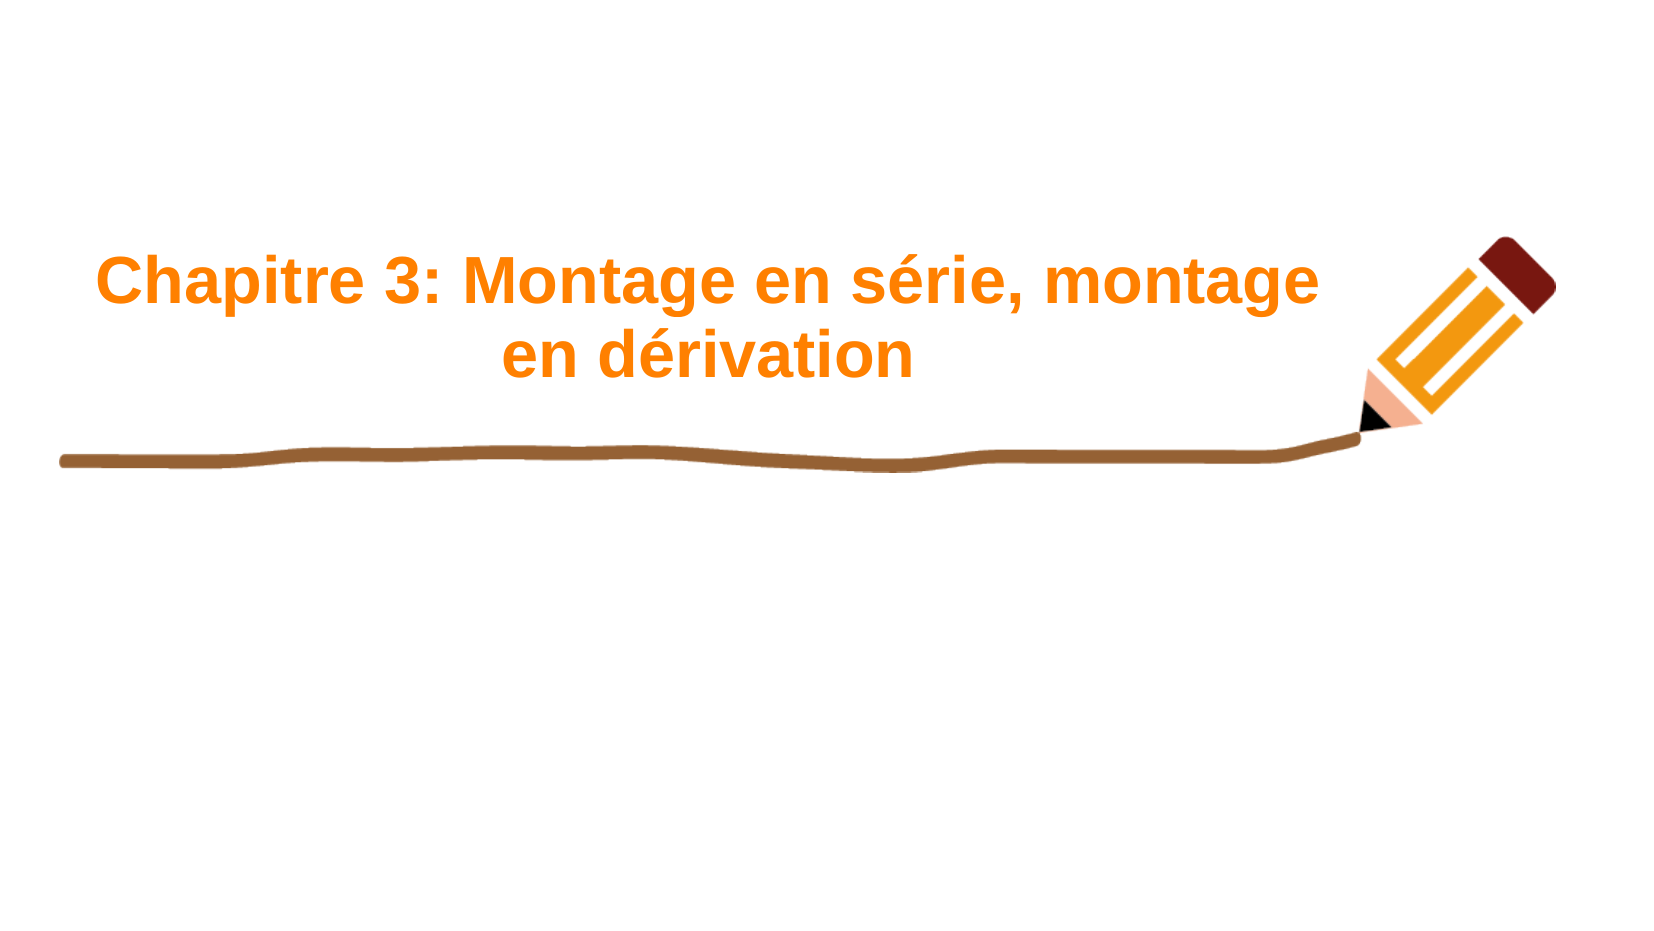

# Chapitre 3: Montage en série, montage en dérivation